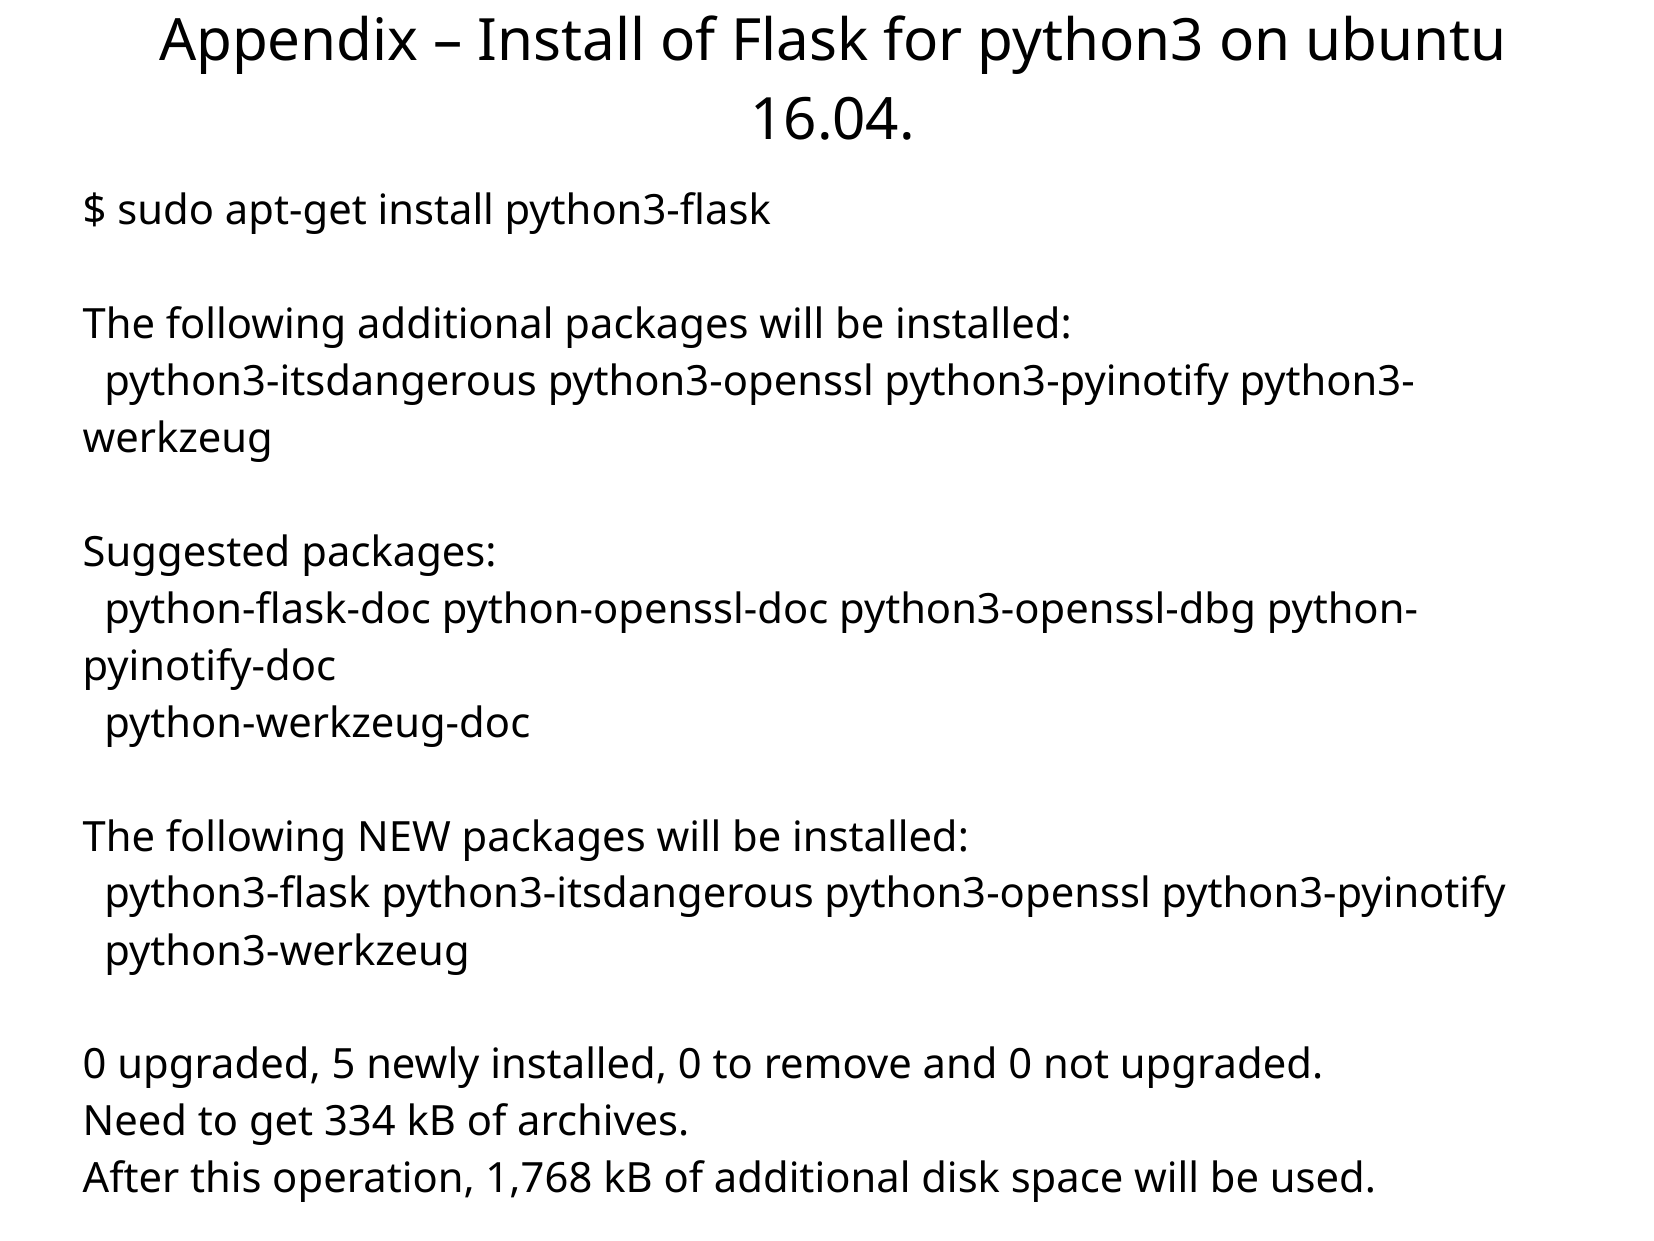

Appendix – Install of Flask for python3 on ubuntu 16.04.
$ sudo apt-get install python3-flask
The following additional packages will be installed:
 python3-itsdangerous python3-openssl python3-pyinotify python3-werkzeug
Suggested packages:
 python-flask-doc python-openssl-doc python3-openssl-dbg python-pyinotify-doc
 python-werkzeug-doc
The following NEW packages will be installed:
 python3-flask python3-itsdangerous python3-openssl python3-pyinotify
 python3-werkzeug
0 upgraded, 5 newly installed, 0 to remove and 0 not upgraded.
Need to get 334 kB of archives.
After this operation, 1,768 kB of additional disk space will be used.